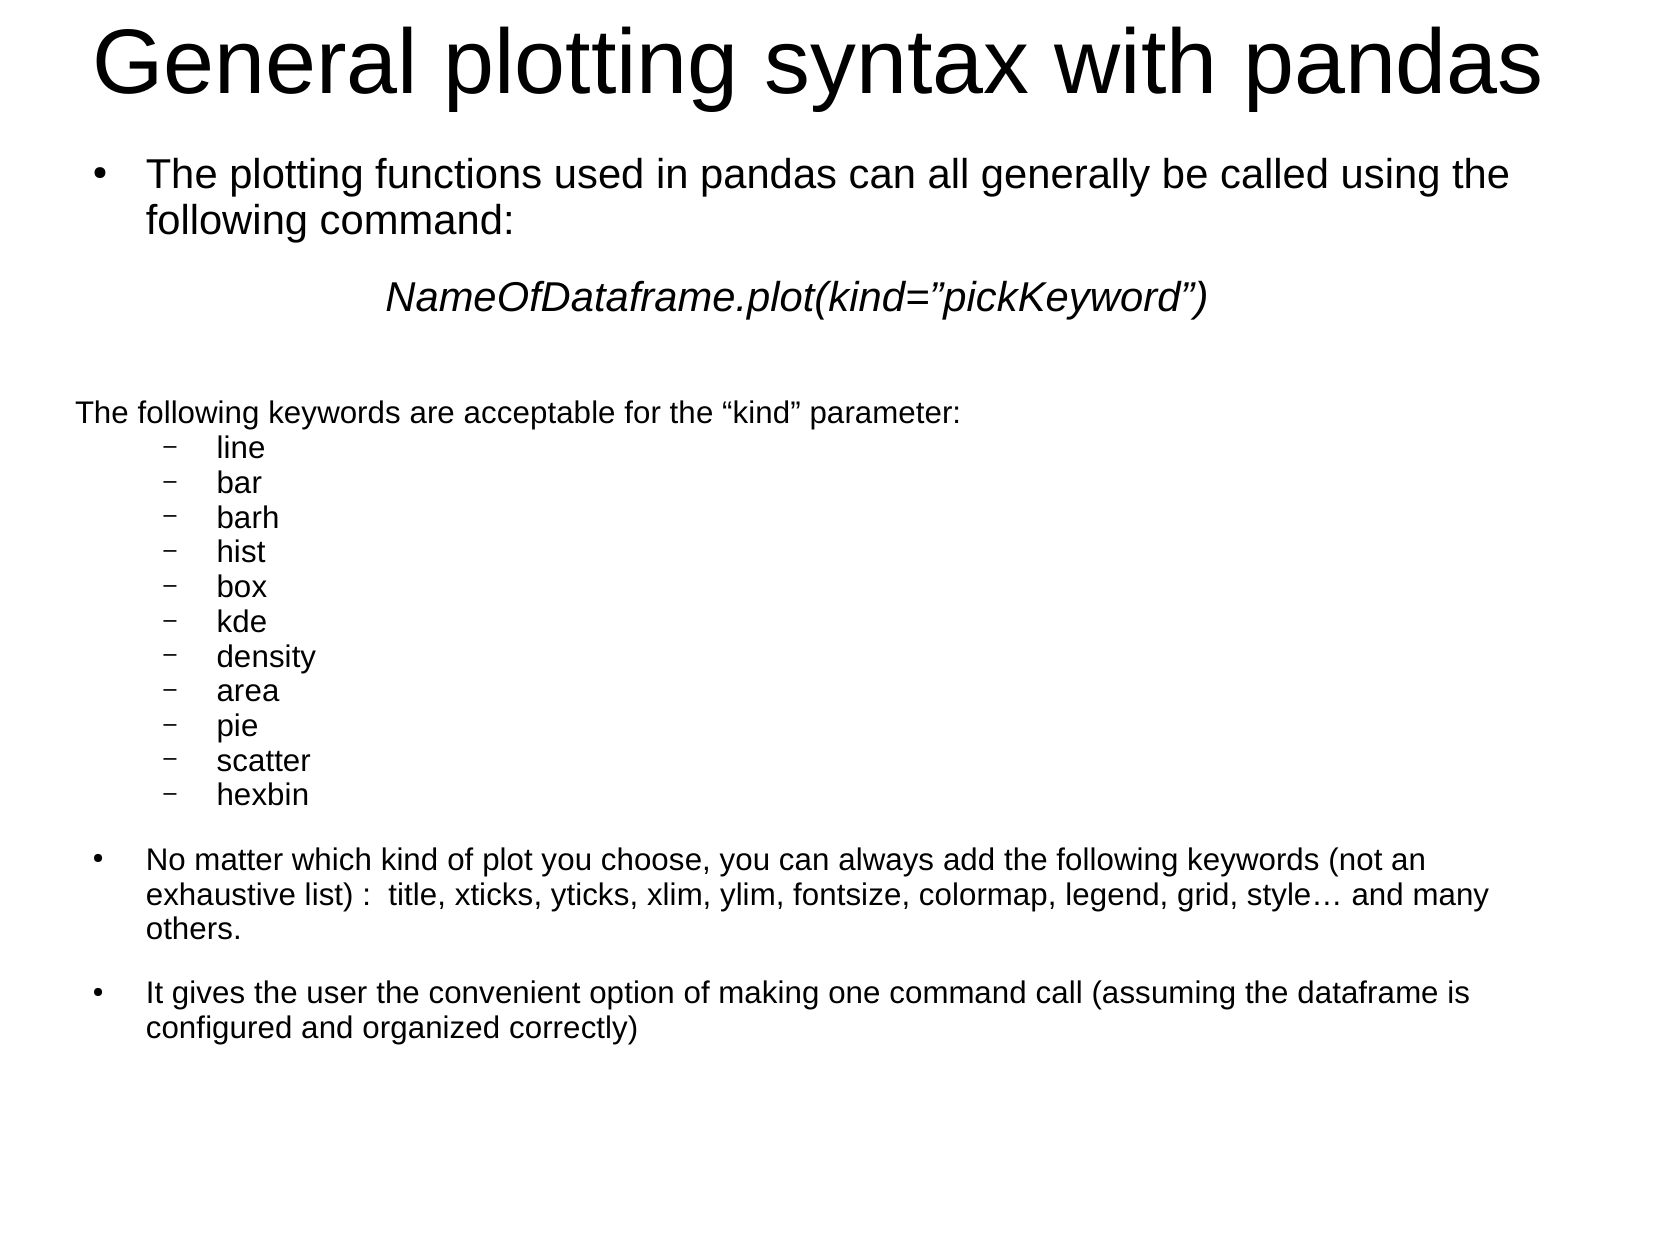

# General plotting syntax with pandas
The plotting functions used in pandas can all generally be called using the following command:
 NameOfDataframe.plot(kind=”pickKeyword”)
The following keywords are acceptable for the “kind” parameter:
line
bar
barh
hist
box
kde
density
area
pie
scatter
hexbin
No matter which kind of plot you choose, you can always add the following keywords (not an exhaustive list) : title, xticks, yticks, xlim, ylim, fontsize, colormap, legend, grid, style… and many others.
It gives the user the convenient option of making one command call (assuming the dataframe is configured and organized correctly)